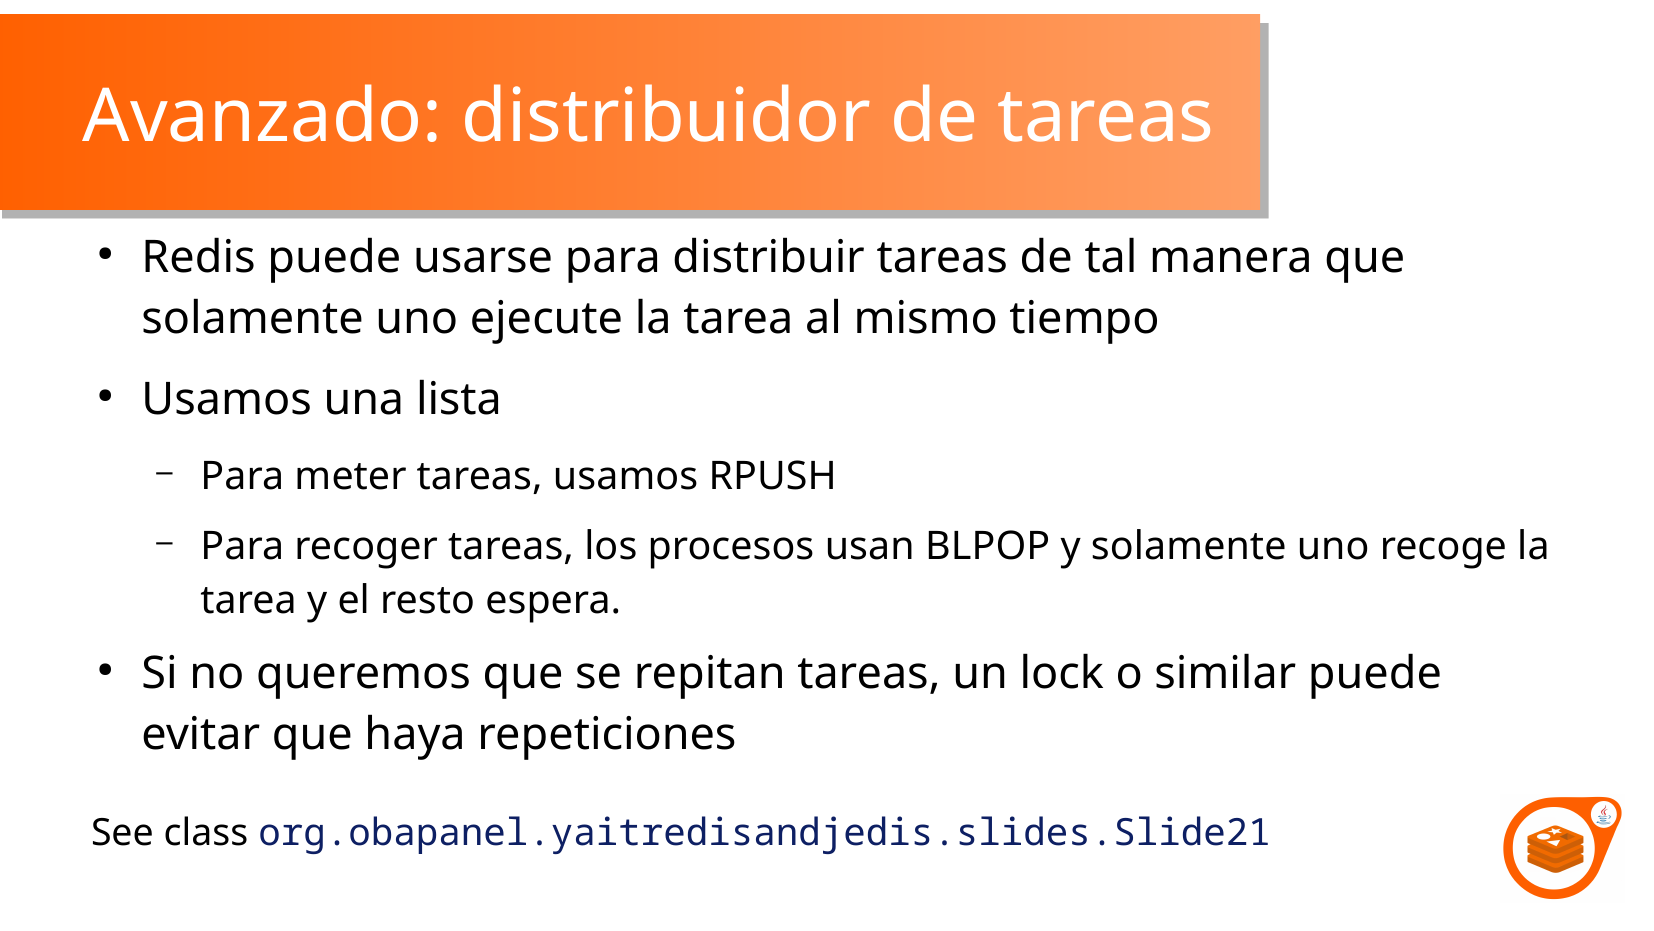

# Avanzado: distribuidor de tareas
Redis puede usarse para distribuir tareas de tal manera que solamente uno ejecute la tarea al mismo tiempo
Usamos una lista
Para meter tareas, usamos RPUSH
Para recoger tareas, los procesos usan BLPOP y solamente uno recoge la tarea y el resto espera.
Si no queremos que se repitan tareas, un lock o similar puede evitar que haya repeticiones
See class org.obapanel.yaitredisandjedis.slides.Slide21